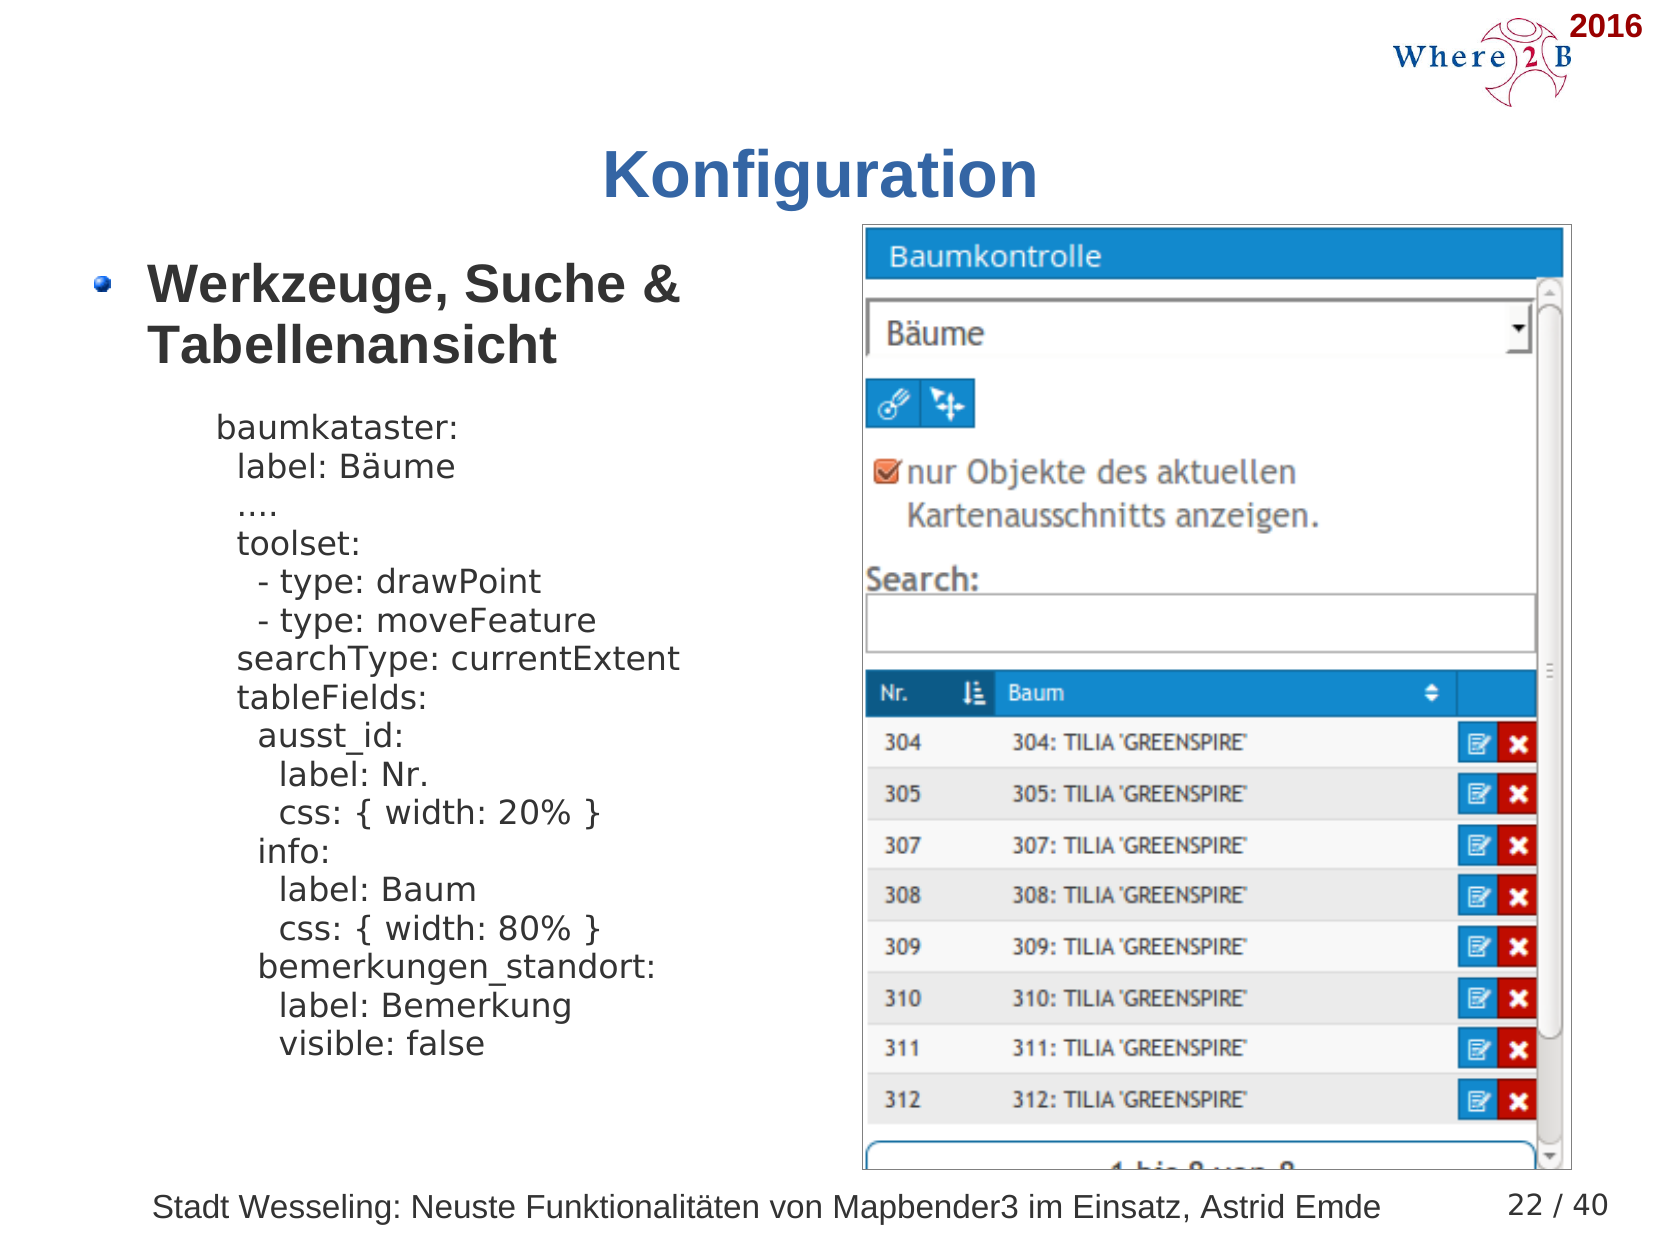

# Konfiguration
Werkzeuge, Suche &
Tabellenansicht
baumkataster:
 label: Bäume
 ....
 toolset:
 - type: drawPoint
 - type: moveFeature
 searchType: currentExtent
 tableFields:
 ausst_id:
 label: Nr.
 css: { width: 20% }
 info:
 label: Baum
 css: { width: 80% }
 bemerkungen_standort:
 label: Bemerkung
 visible: false